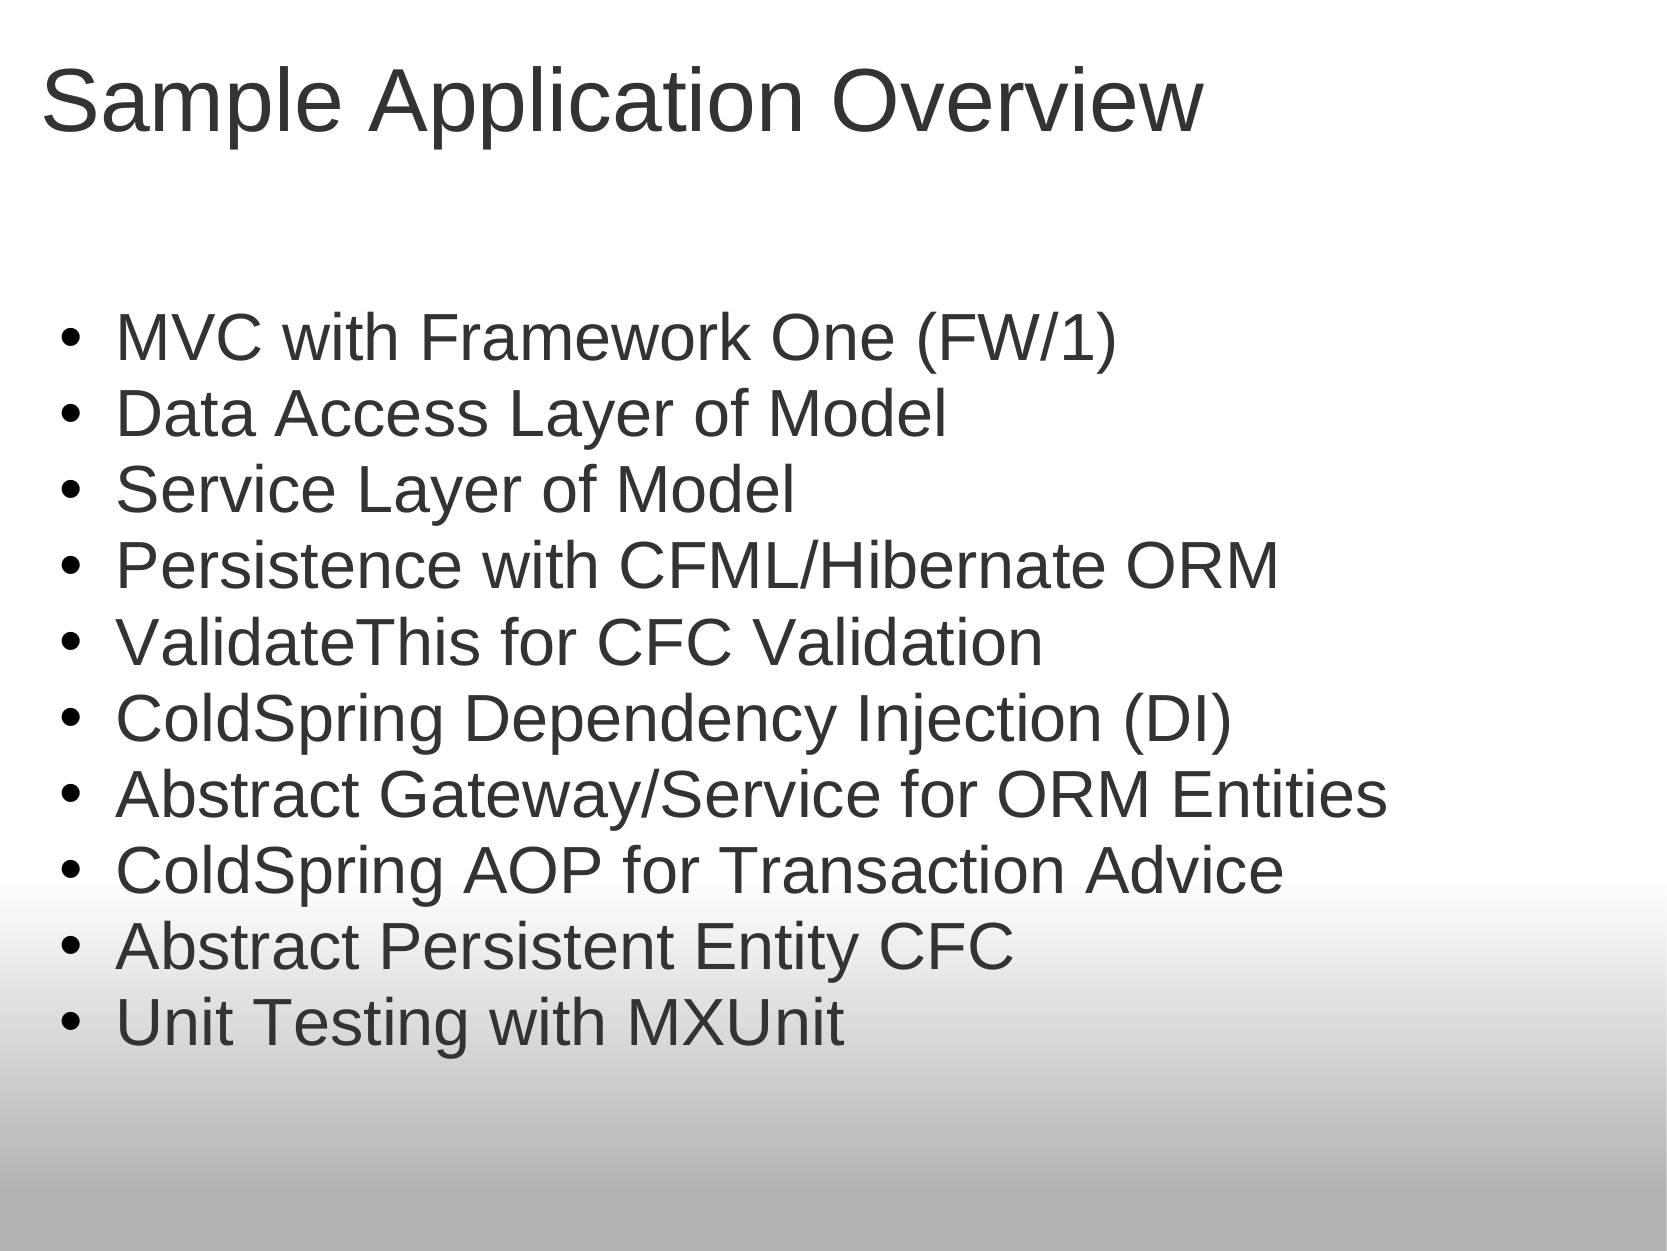

# Sample Application Overview
MVC with Framework One (FW/1)
Data Access Layer of Model
Service Layer of Model
Persistence with CFML/Hibernate ORM
ValidateThis for CFC Validation
ColdSpring Dependency Injection (DI)
Abstract Gateway/Service for ORM Entities
ColdSpring AOP for Transaction Advice
Abstract Persistent Entity CFC
Unit Testing with MXUnit